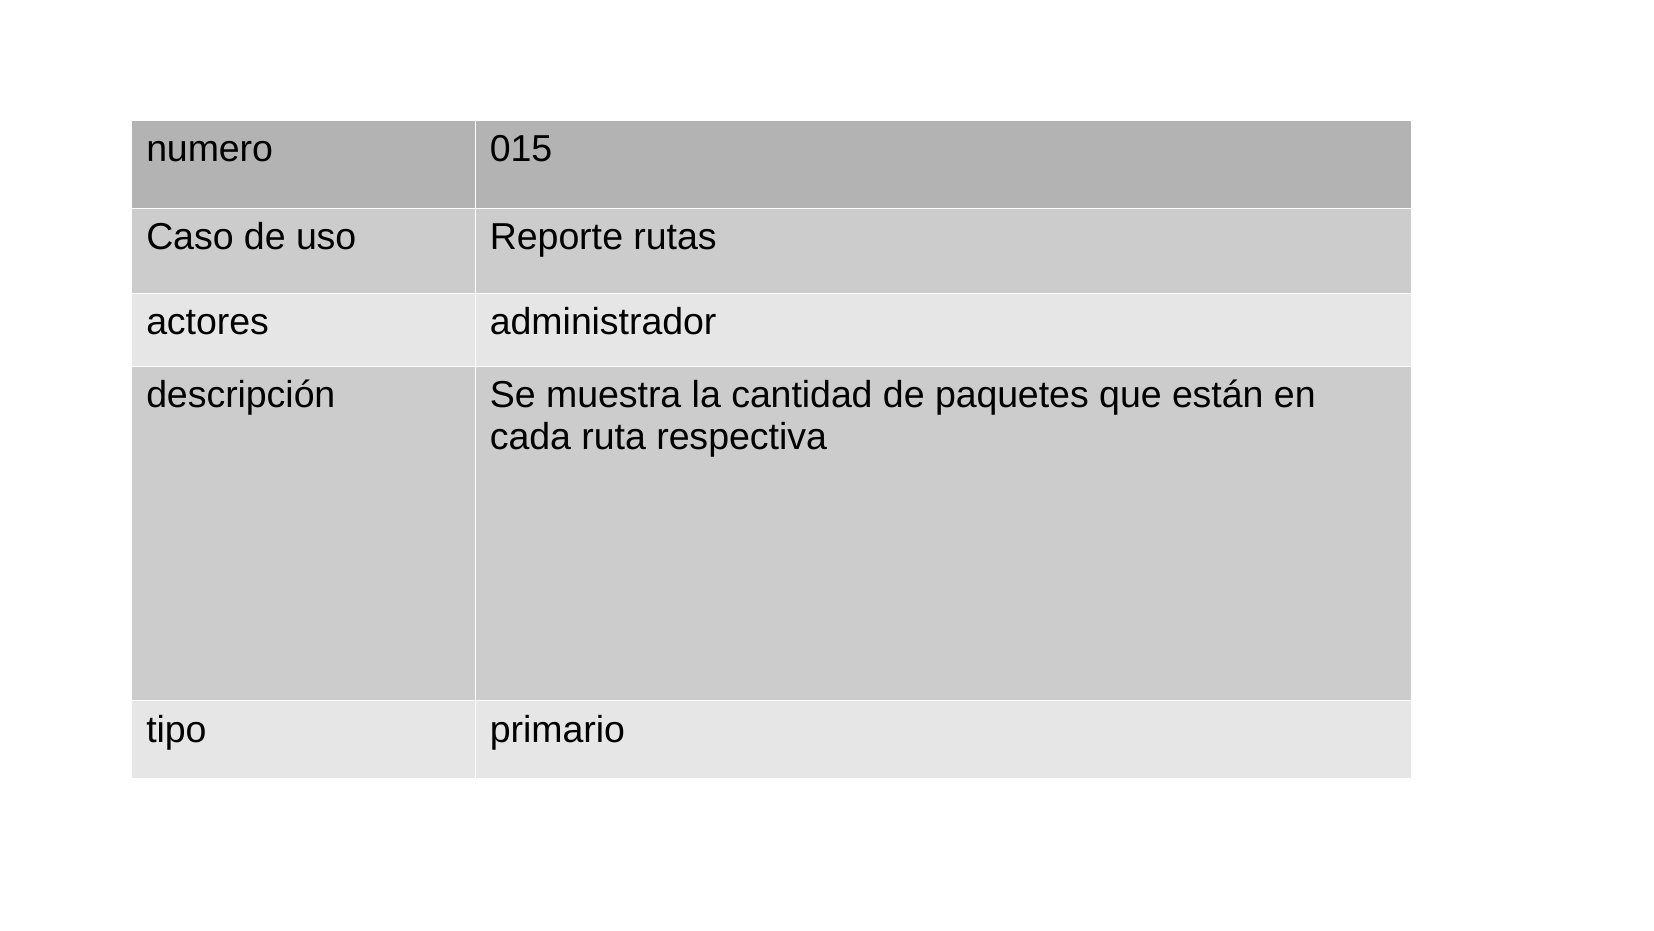

| numero | 015 |
| --- | --- |
| Caso de uso | Reporte rutas |
| actores | administrador |
| descripción | Se muestra la cantidad de paquetes que están en cada ruta respectiva |
| tipo | primario |